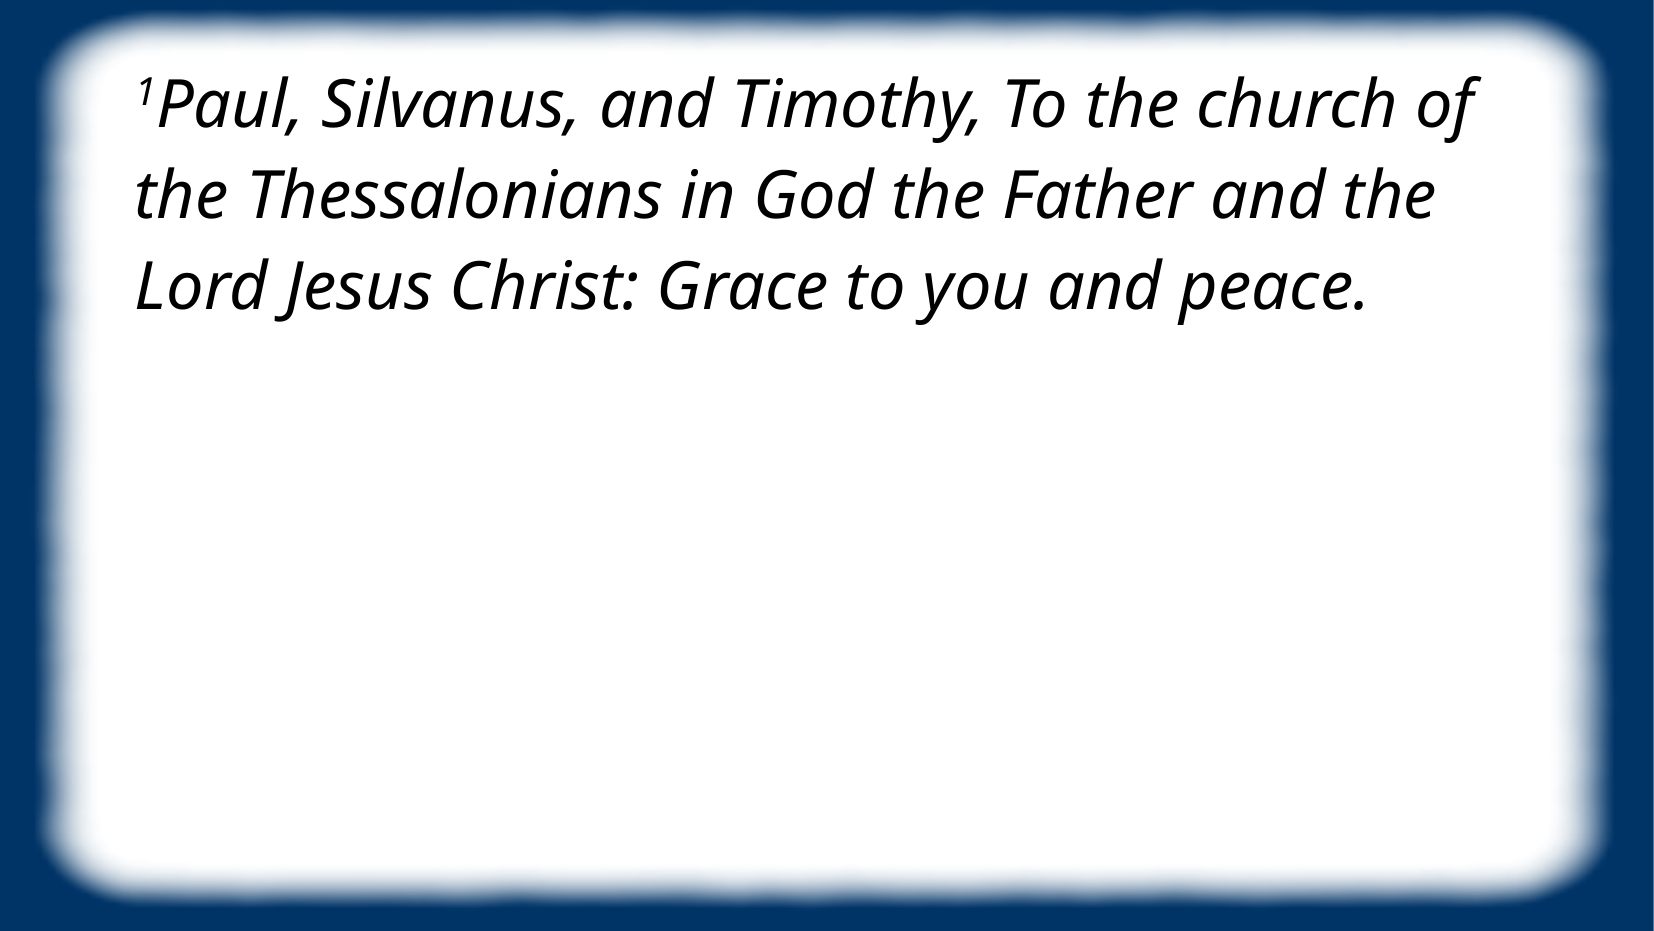

1Paul, Silvanus, and Timothy, To the church of the Thessalonians in God the Father and the Lord Jesus Christ: Grace to you and peace.